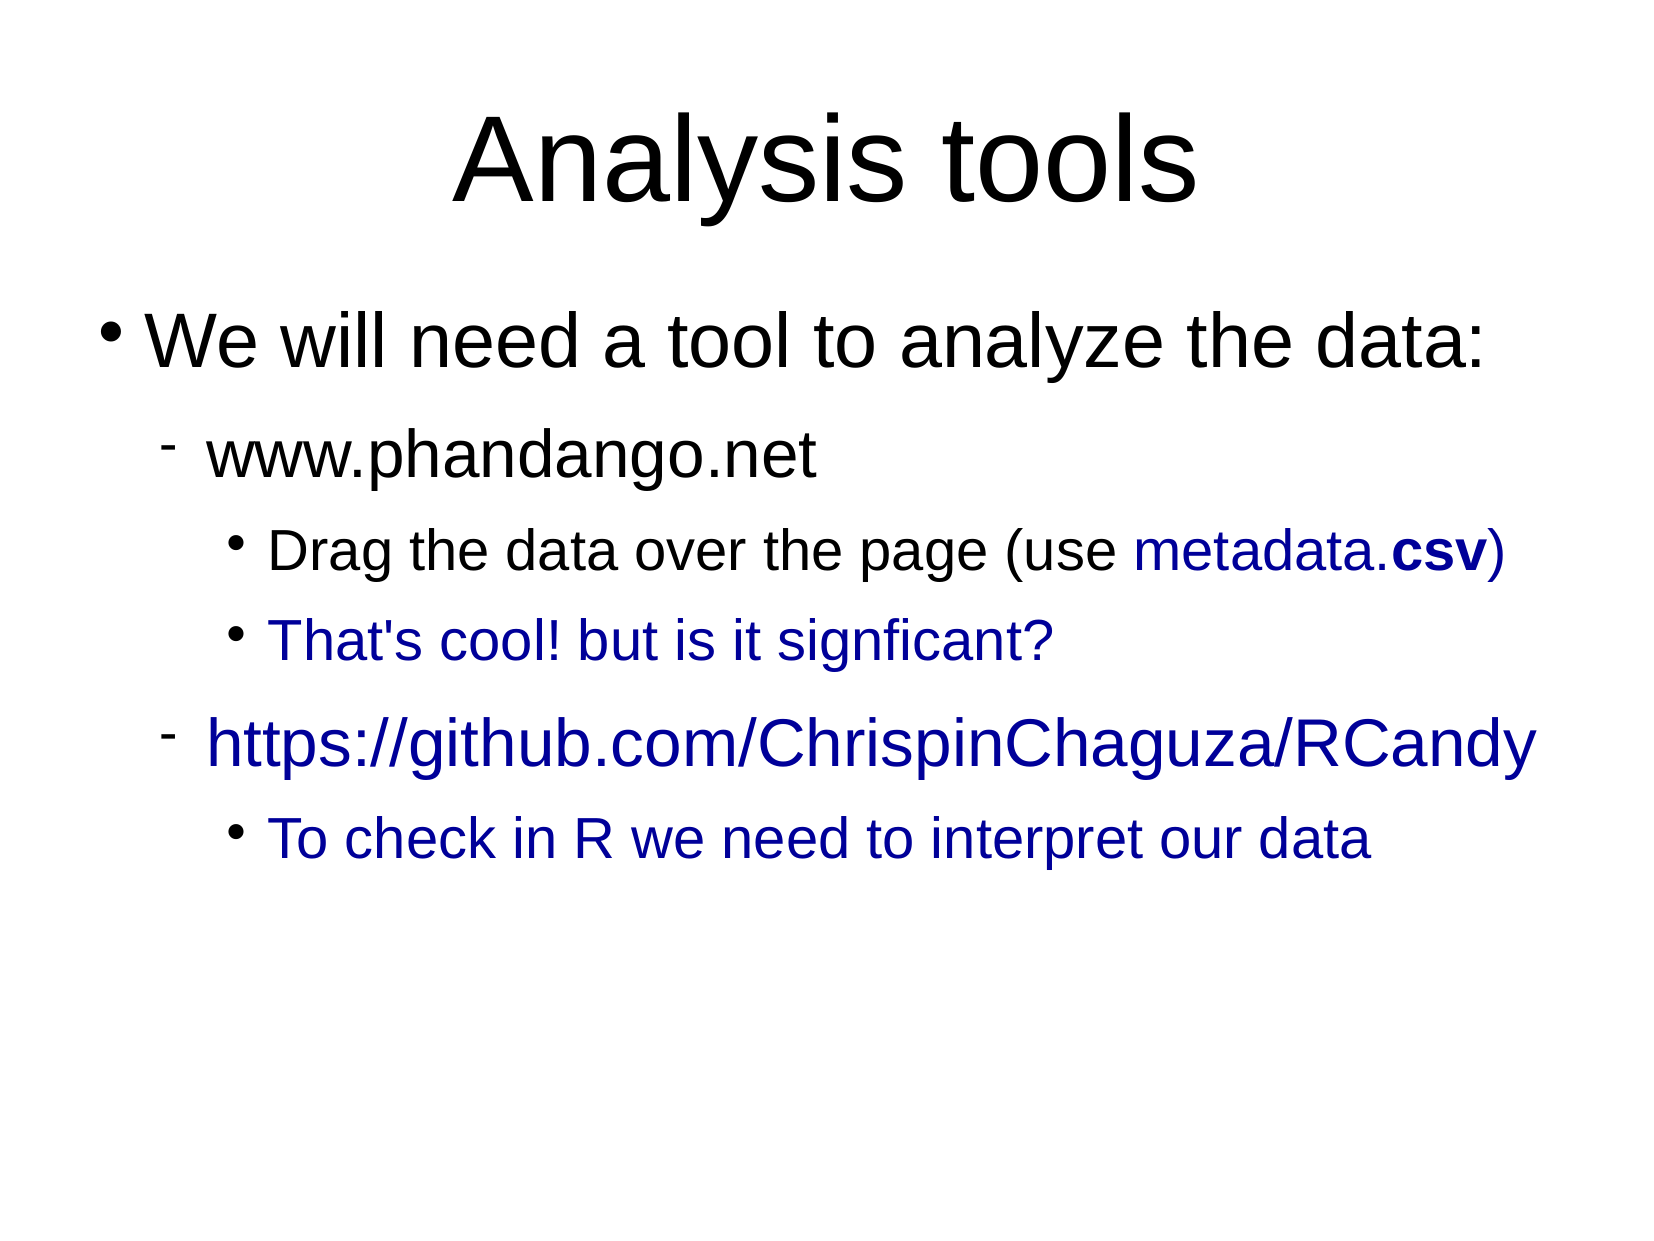

Analysis tools
We will need a tool to analyze the data:
www.phandango.net
Drag the data over the page (use metadata.csv)
That's cool! but is it signficant?
https://github.com/ChrispinChaguza/RCandy
To check in R we need to interpret our data